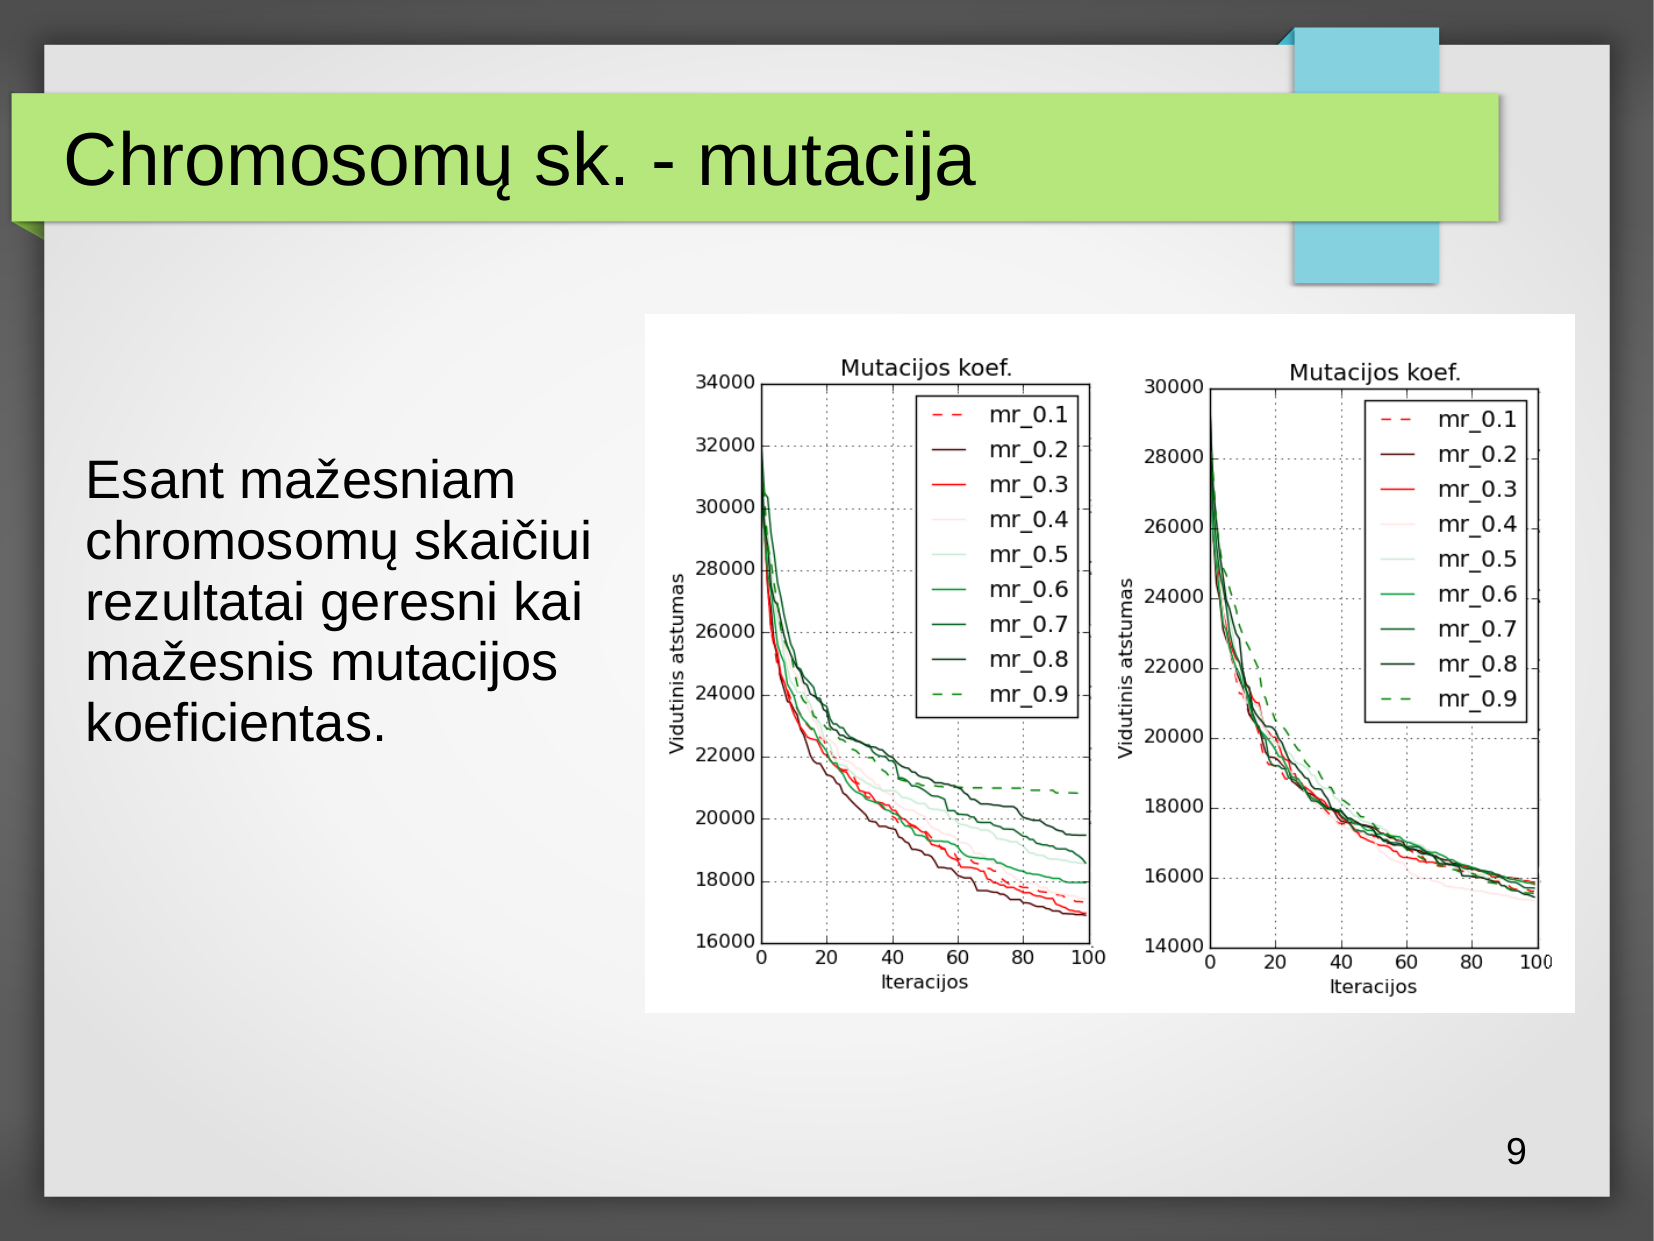

# Chromosomų sk. - mutacija
Esant mažesniam chromosomų skaičiui rezultatai geresni kai mažesnis mutacijos koeficientas.